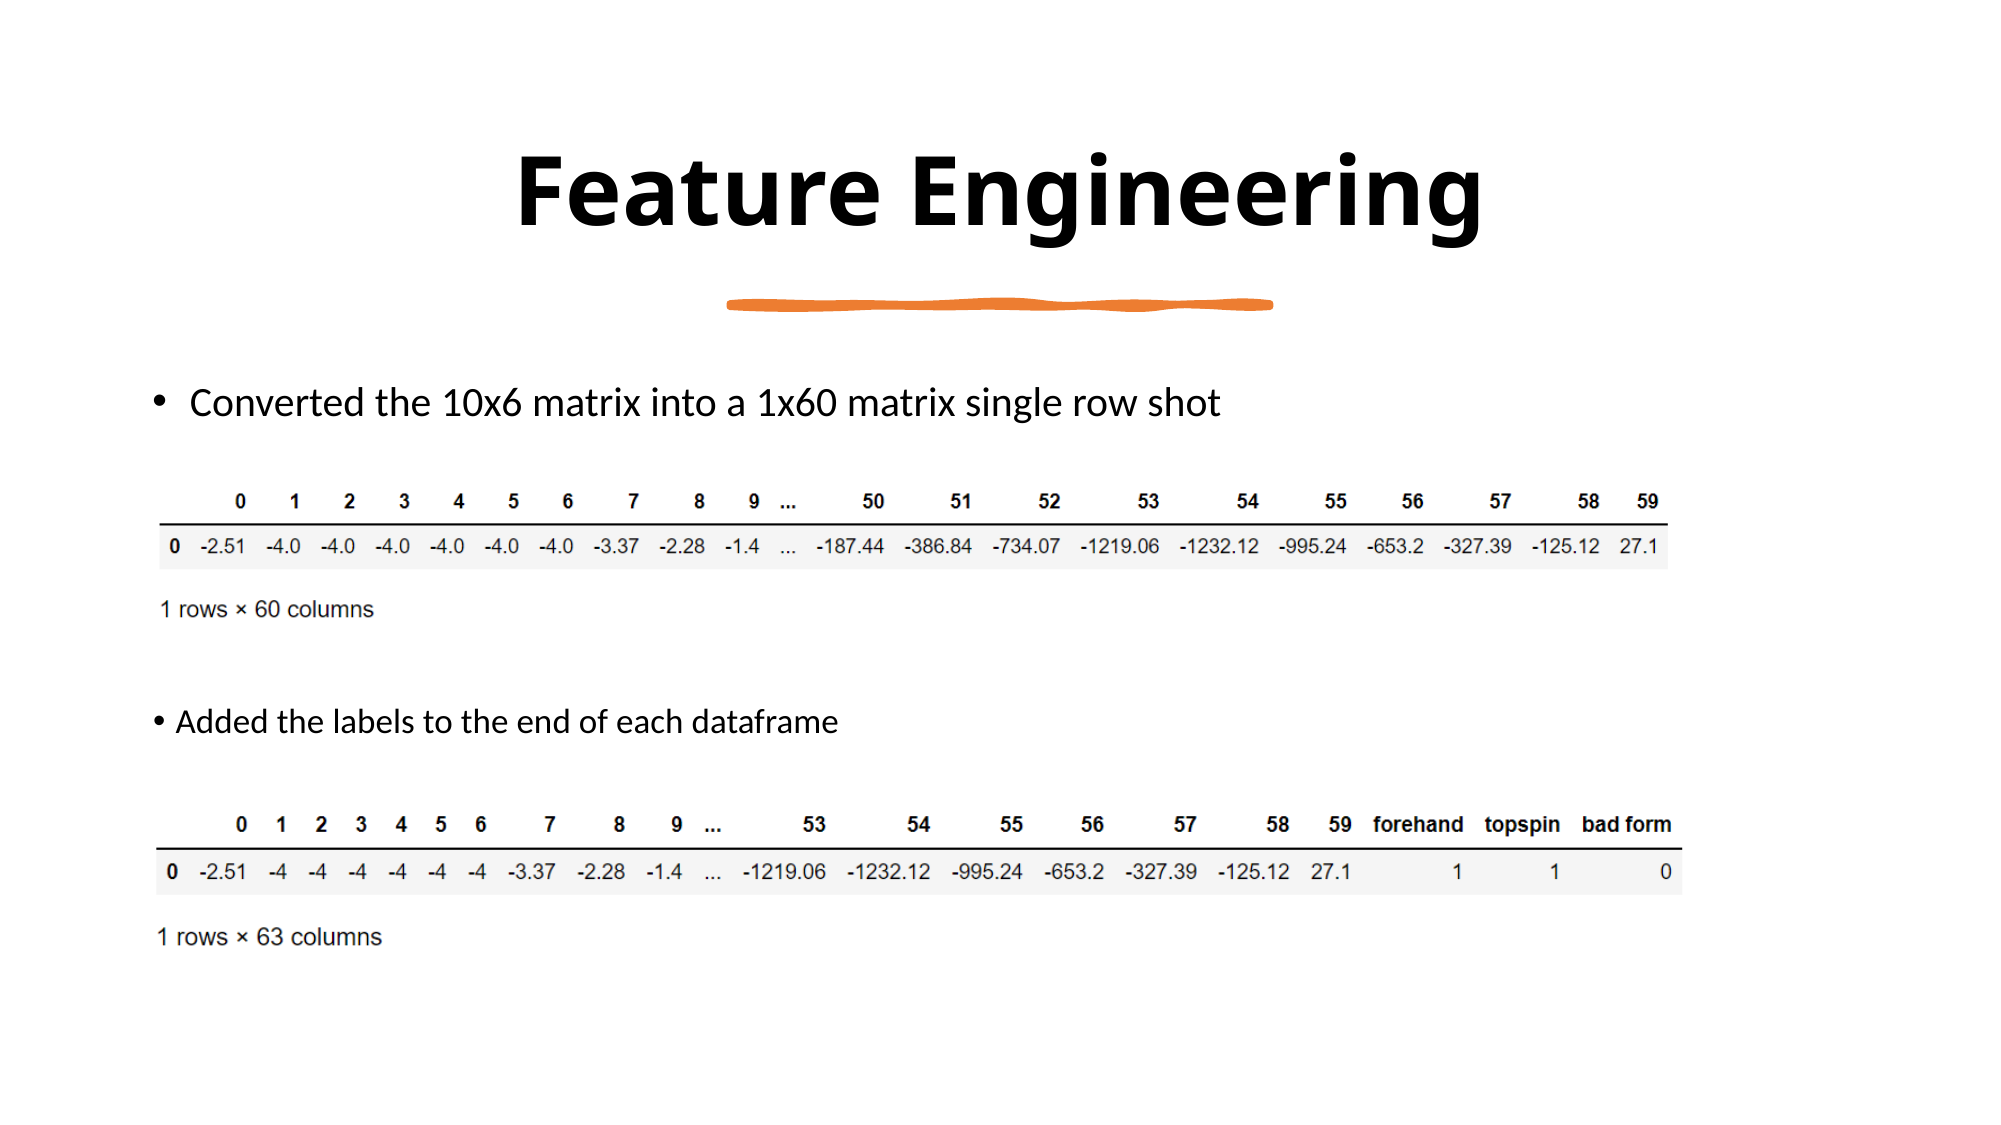

Feature Engineering
# Converted the 10x6 matrix into a 1x60 matrix single row shot
Added the labels to the end of each dataframe